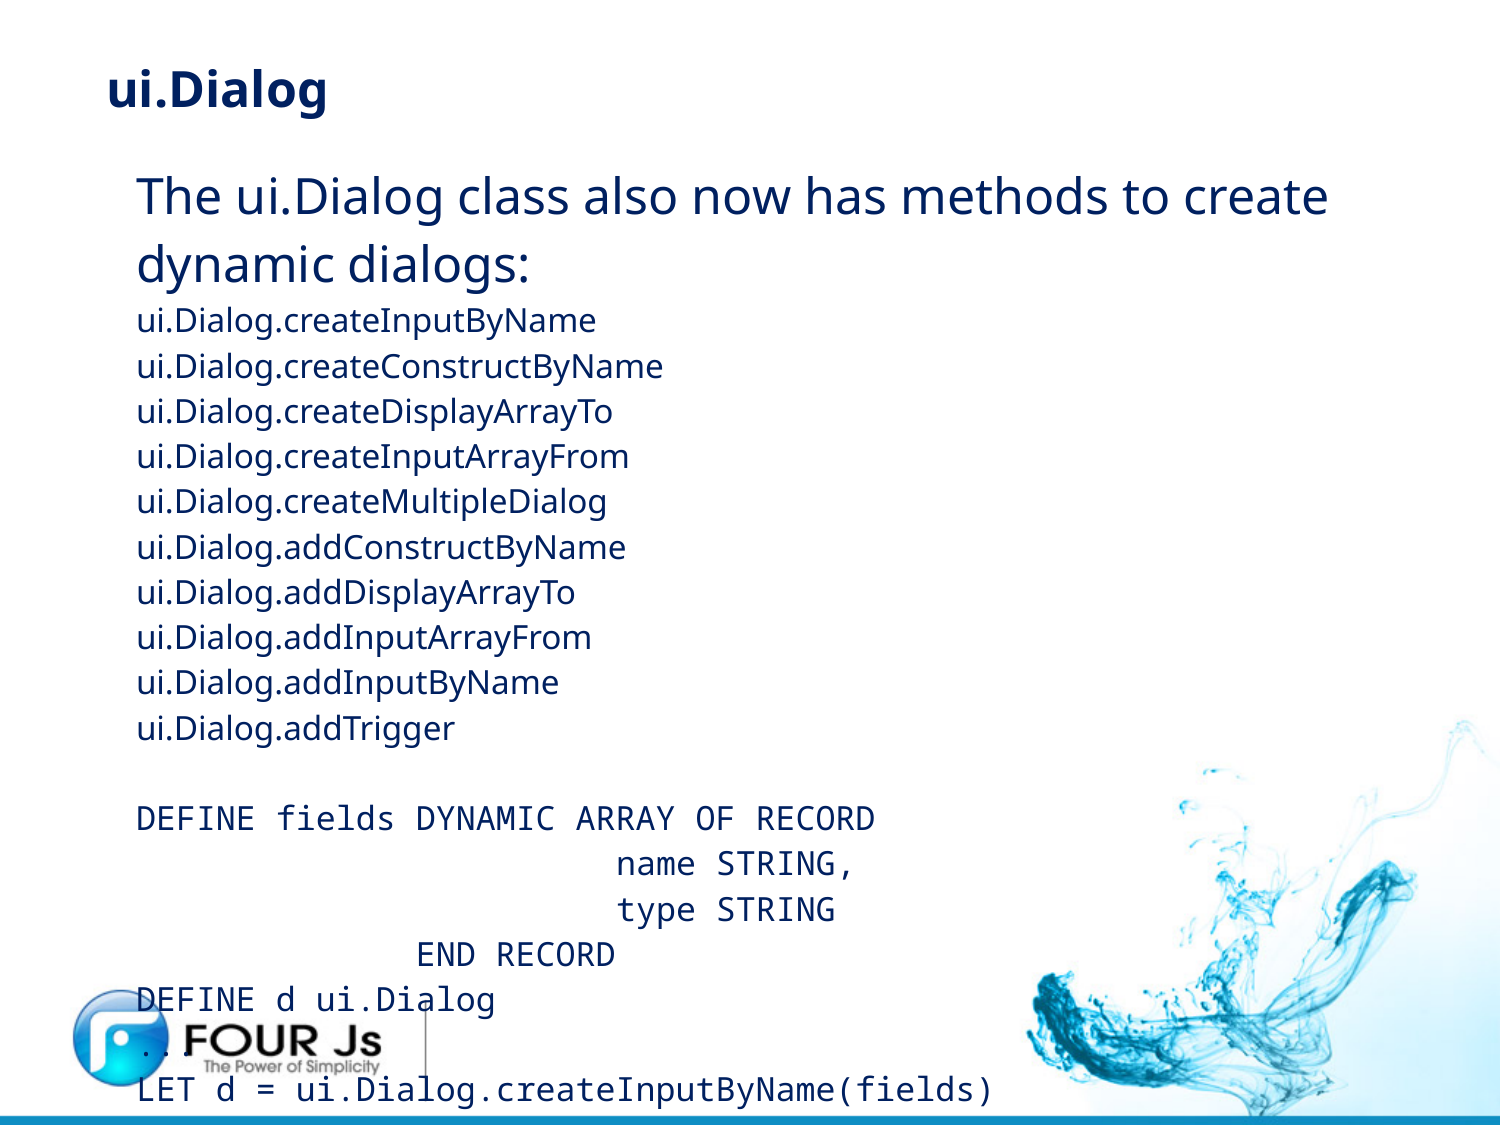

# ui.Dialog
The ui.Dialog class also now has methods to create dynamic dialogs:
ui.Dialog.createInputByName
ui.Dialog.createConstructByName
ui.Dialog.createDisplayArrayTo
ui.Dialog.createInputArrayFrom
ui.Dialog.createMultipleDialog
ui.Dialog.addConstructByName
ui.Dialog.addDisplayArrayTo
ui.Dialog.addInputArrayFrom
ui.Dialog.addInputByName
ui.Dialog.addTrigger
DEFINE fields DYNAMIC ARRAY OF RECORD
 name STRING,
 type STRING
 END RECORD
DEFINE d ui.Dialog
...
LET d = ui.Dialog.createInputByName(fields)
...